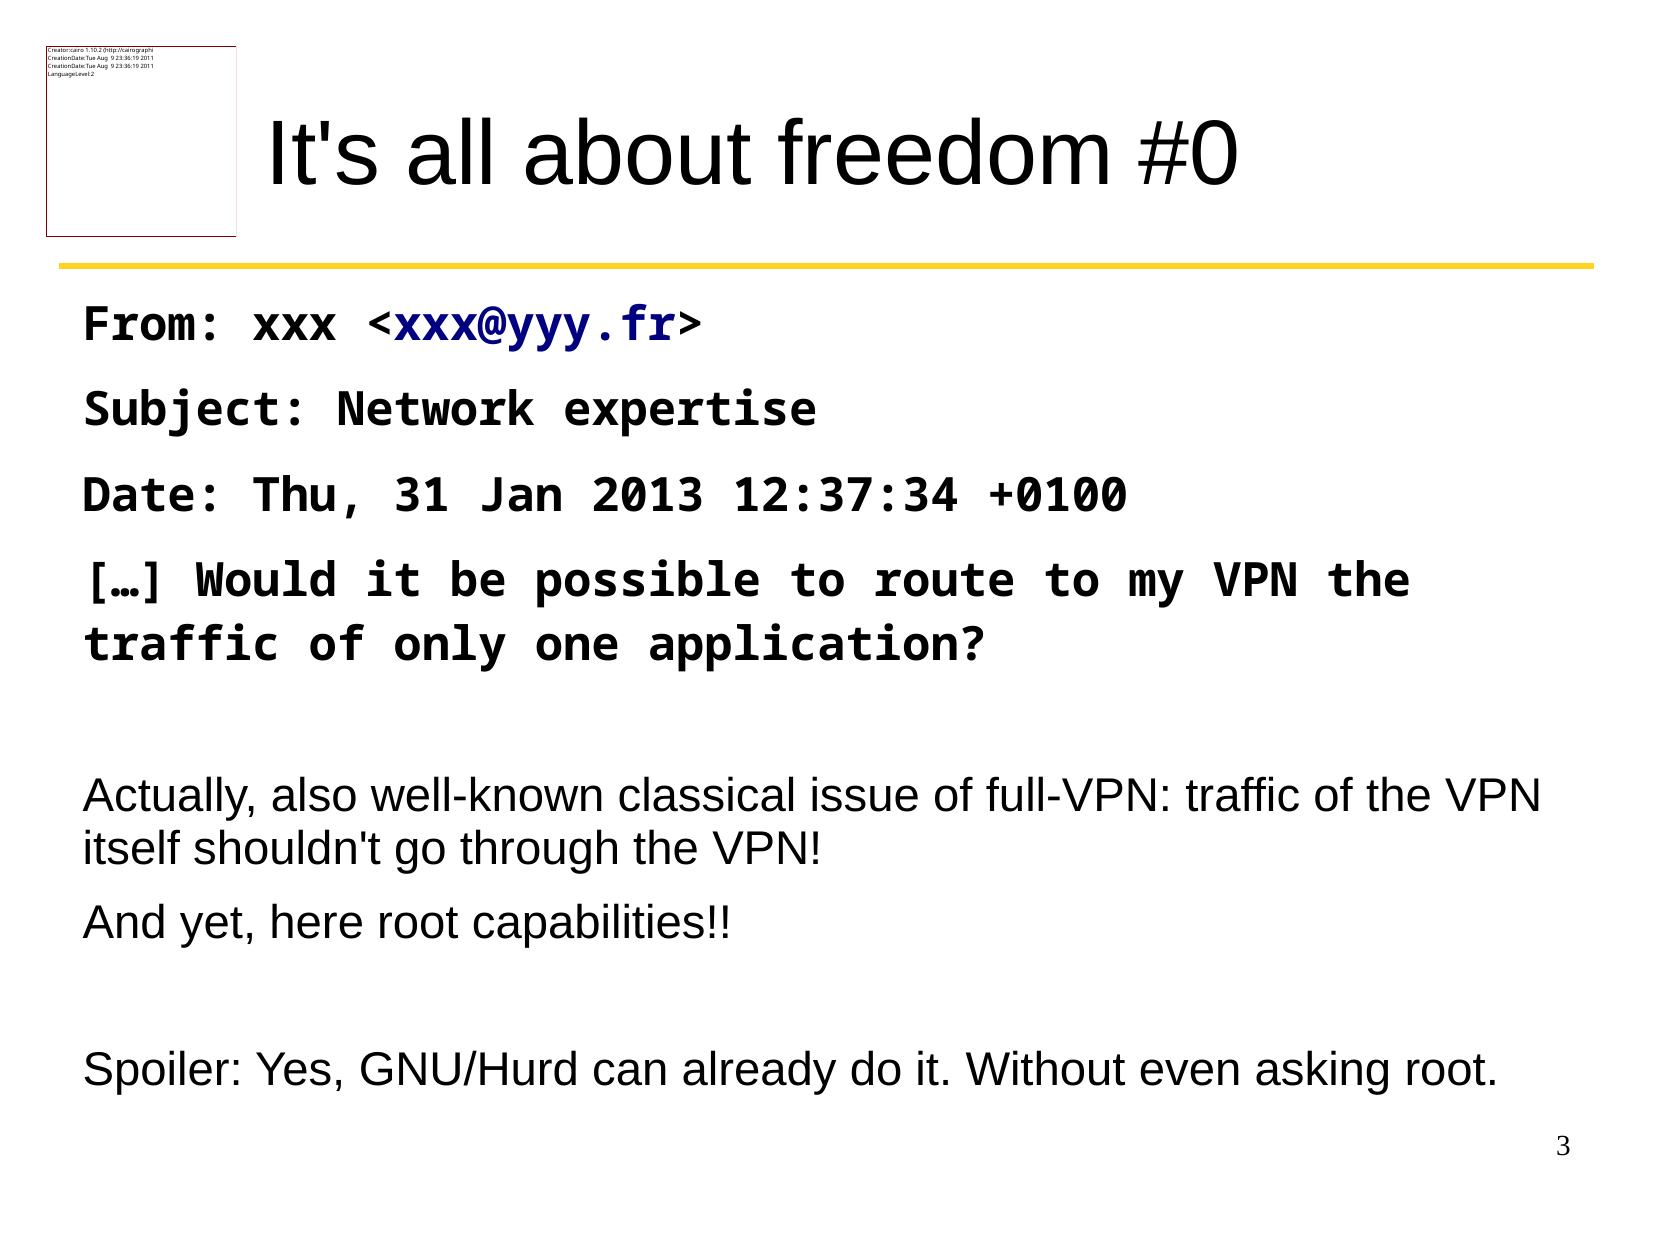

# It's all about freedom #0
From: xxx <xxx@yyy.fr>
Subject: Network expertise
Date: Thu, 31 Jan 2013 12:37:34 +0100
[…] Would it be possible to route to my VPN the traffic of only one application?
Actually, also well-known classical issue of full-VPN: traffic of the VPN itself shouldn't go through the VPN!
And yet, here root capabilities!!
Spoiler: Yes, GNU/Hurd can already do it. Without even asking root.
3